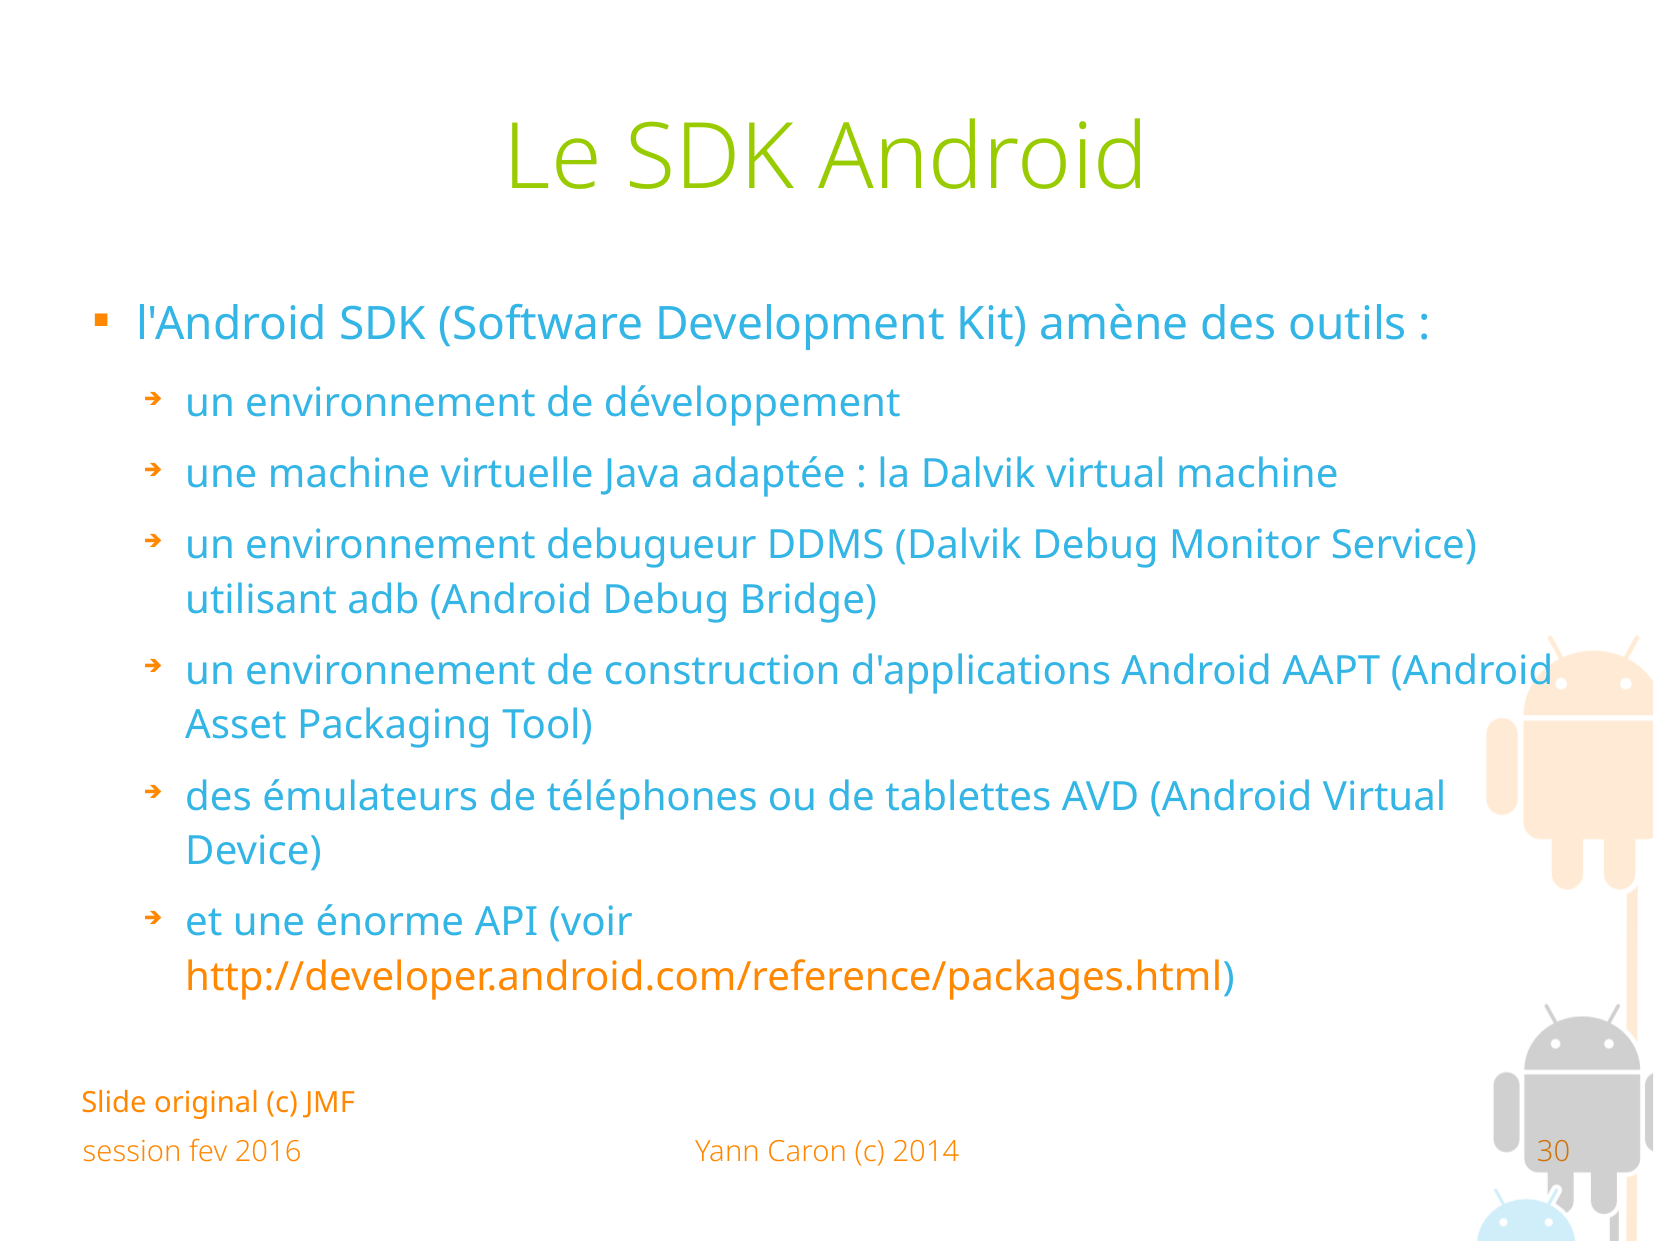

# Le SDK Android
l'Android SDK (Software Development Kit) amène des outils :
un environnement de développement
une machine virtuelle Java adaptée : la Dalvik virtual machine
un environnement debugueur DDMS (Dalvik Debug Monitor Service) utilisant adb (Android Debug Bridge)
un environnement de construction d'applications Android AAPT (Android Asset Packaging Tool)
des émulateurs de téléphones ou de tablettes AVD (Android Virtual Device)
et une énorme API (voir http://developer.android.com/reference/packages.html)
Slide original (c) JMF
session fev 2016
Yann Caron (c) 2014
30